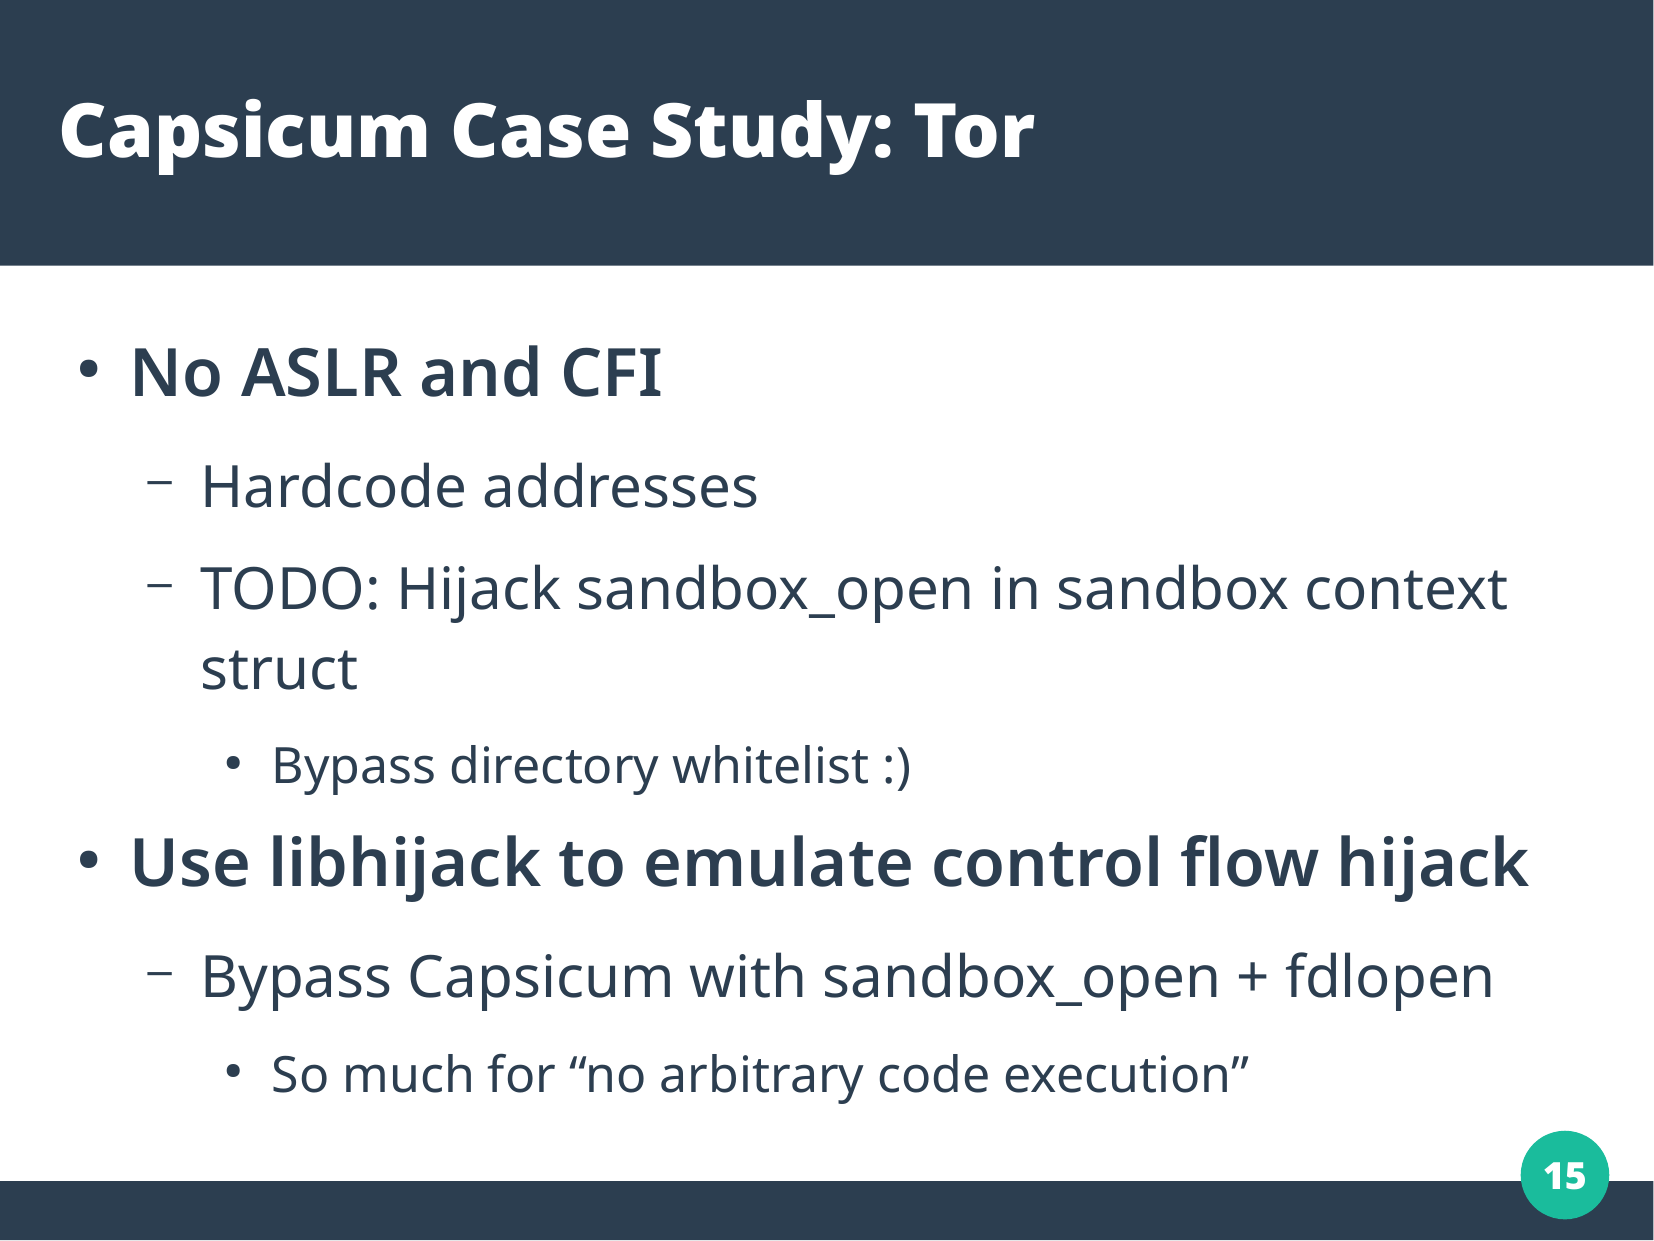

# Capsicum Case Study: Tor
No ASLR and CFI
Hardcode addresses
TODO: Hijack sandbox_open in sandbox context struct
Bypass directory whitelist :)
Use libhijack to emulate control flow hijack
Bypass Capsicum with sandbox_open + fdlopen
So much for “no arbitrary code execution”
15